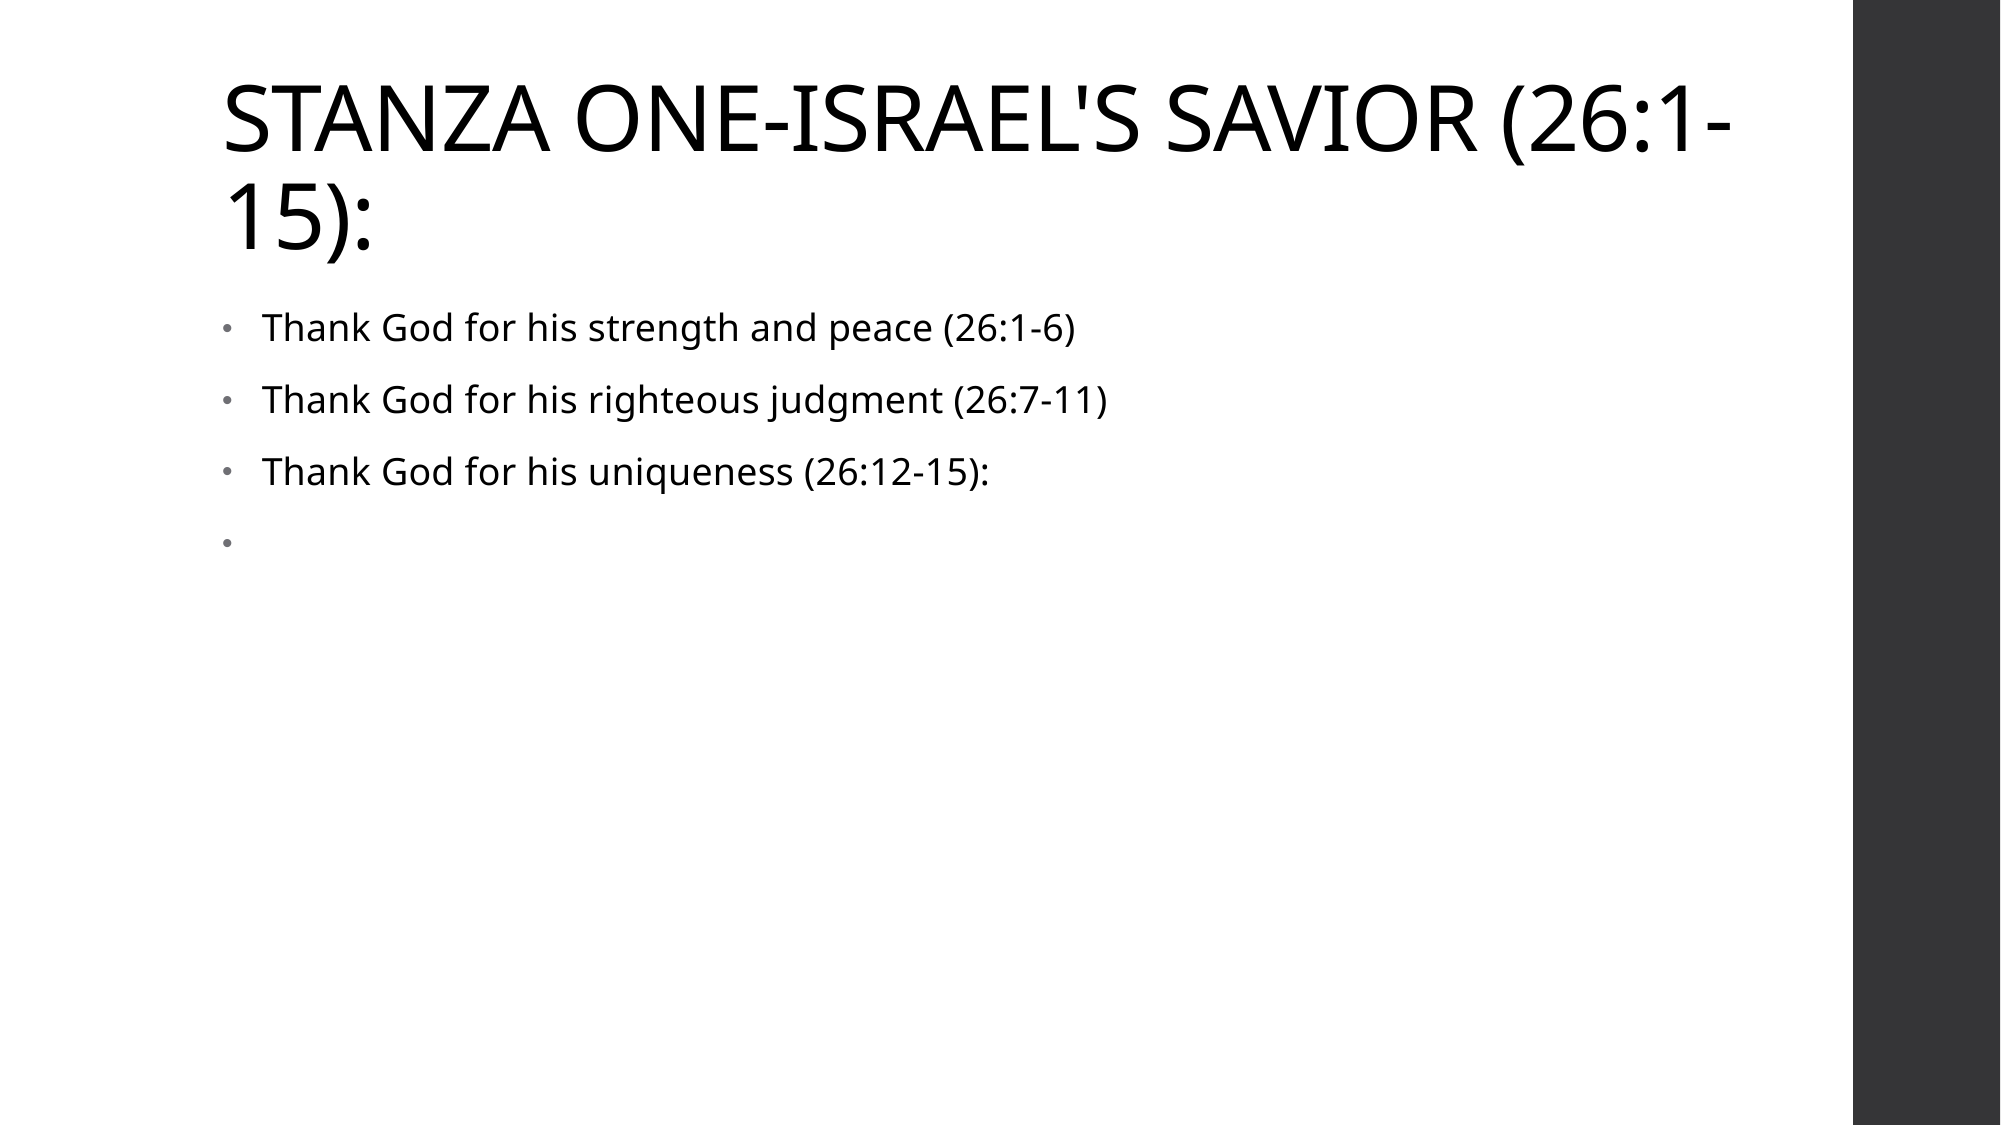

# STANZA ONE-ISRAEL'S SAVIOR (26:1-15):
 Thank God for his strength and peace (26:1-6)
 Thank God for his righteous judgment (26:7-11)
 Thank God for his uniqueness (26:12-15):